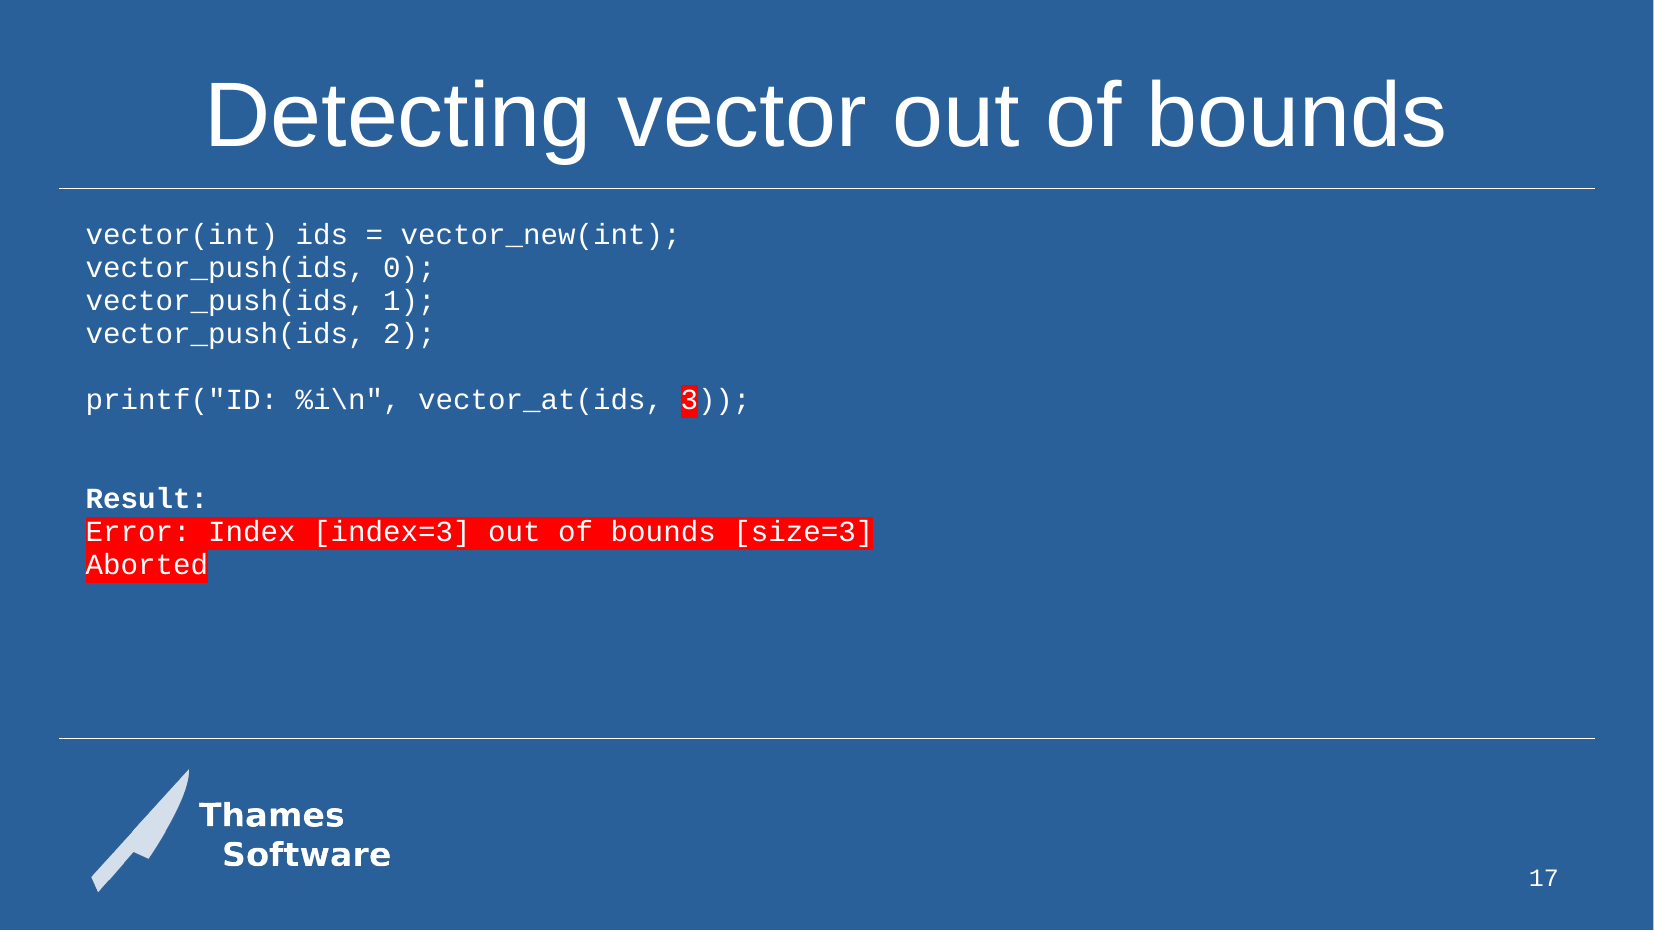

# Detecting vector out of bounds
vector(int) ids = vector_new(int);
vector_push(ids, 0);
vector_push(ids, 1);
vector_push(ids, 2);
printf("ID: %i\n", vector_at(ids, 3));
Result:
Error: Index [index=3] out of bounds [size=3]
Aborted